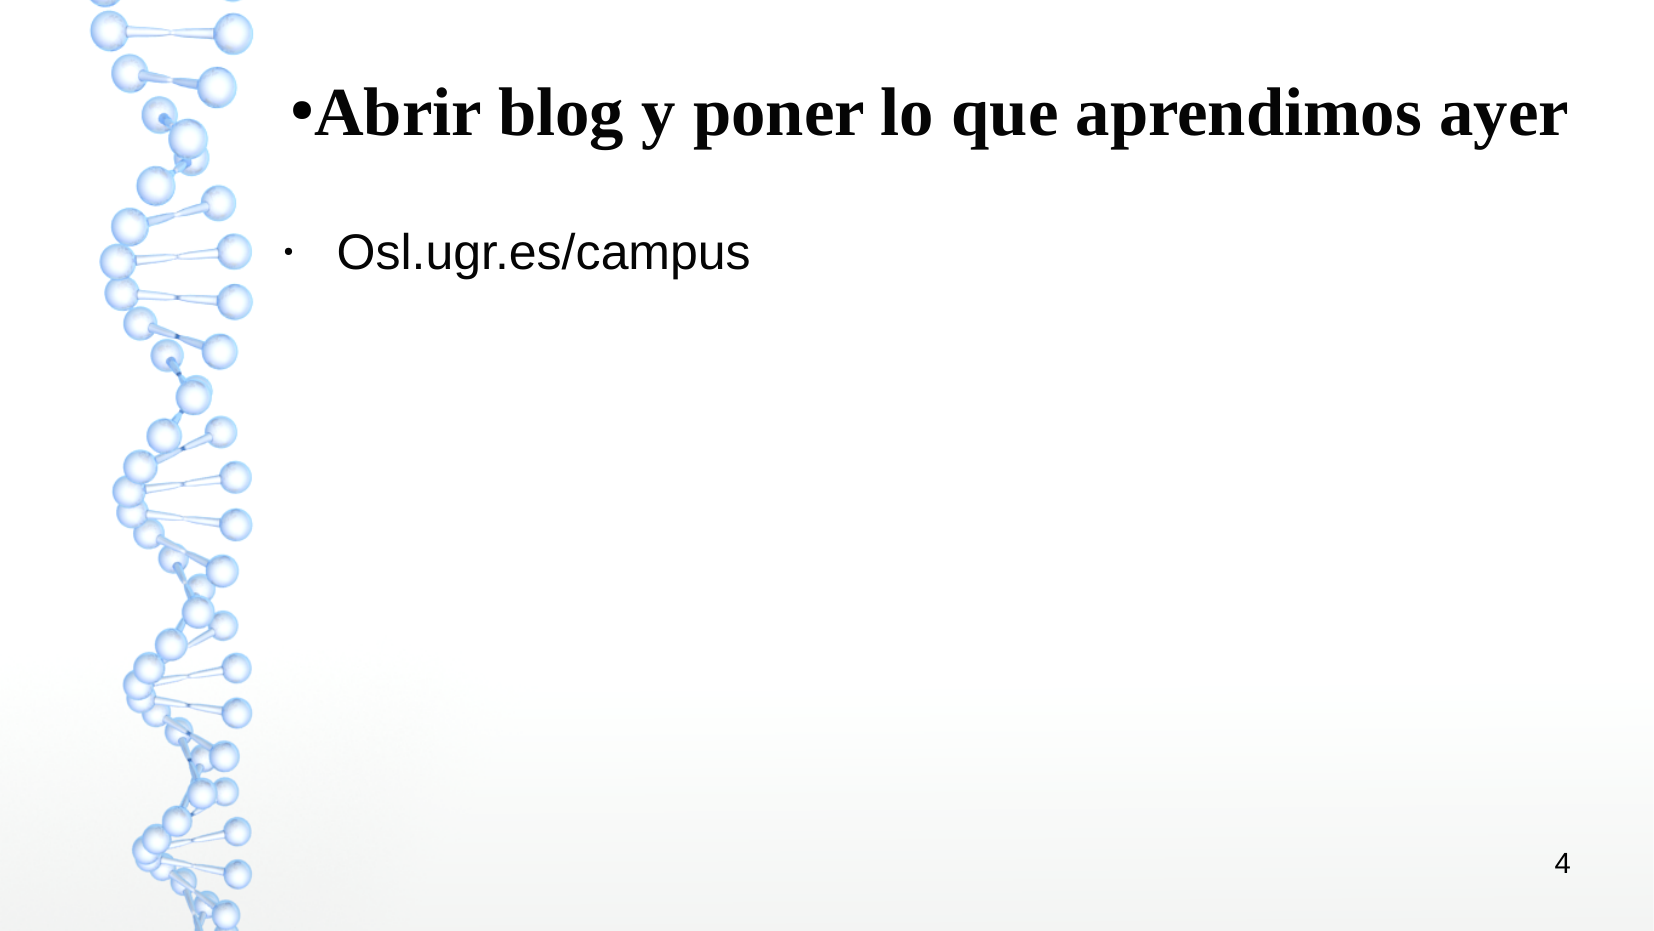

# Abrir blog y poner lo que aprendimos ayer
Osl.ugr.es/campus
4